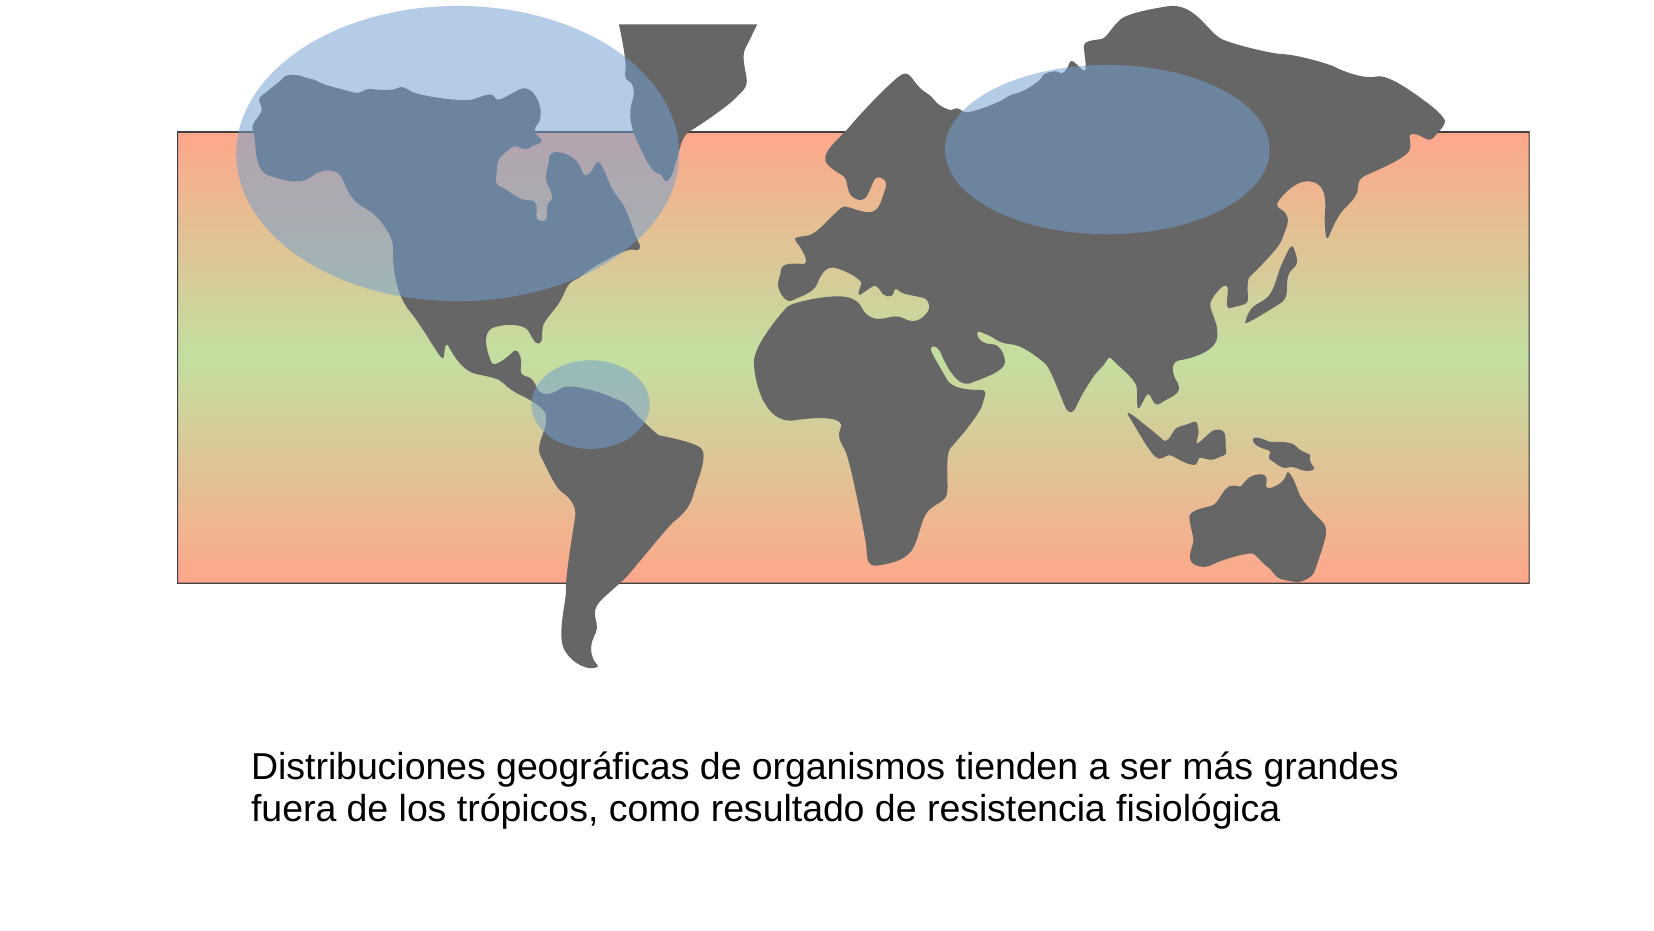

Distribuciones geográficas de organismos tienden a ser más grandes fuera de los trópicos, como resultado de resistencia fisiológica